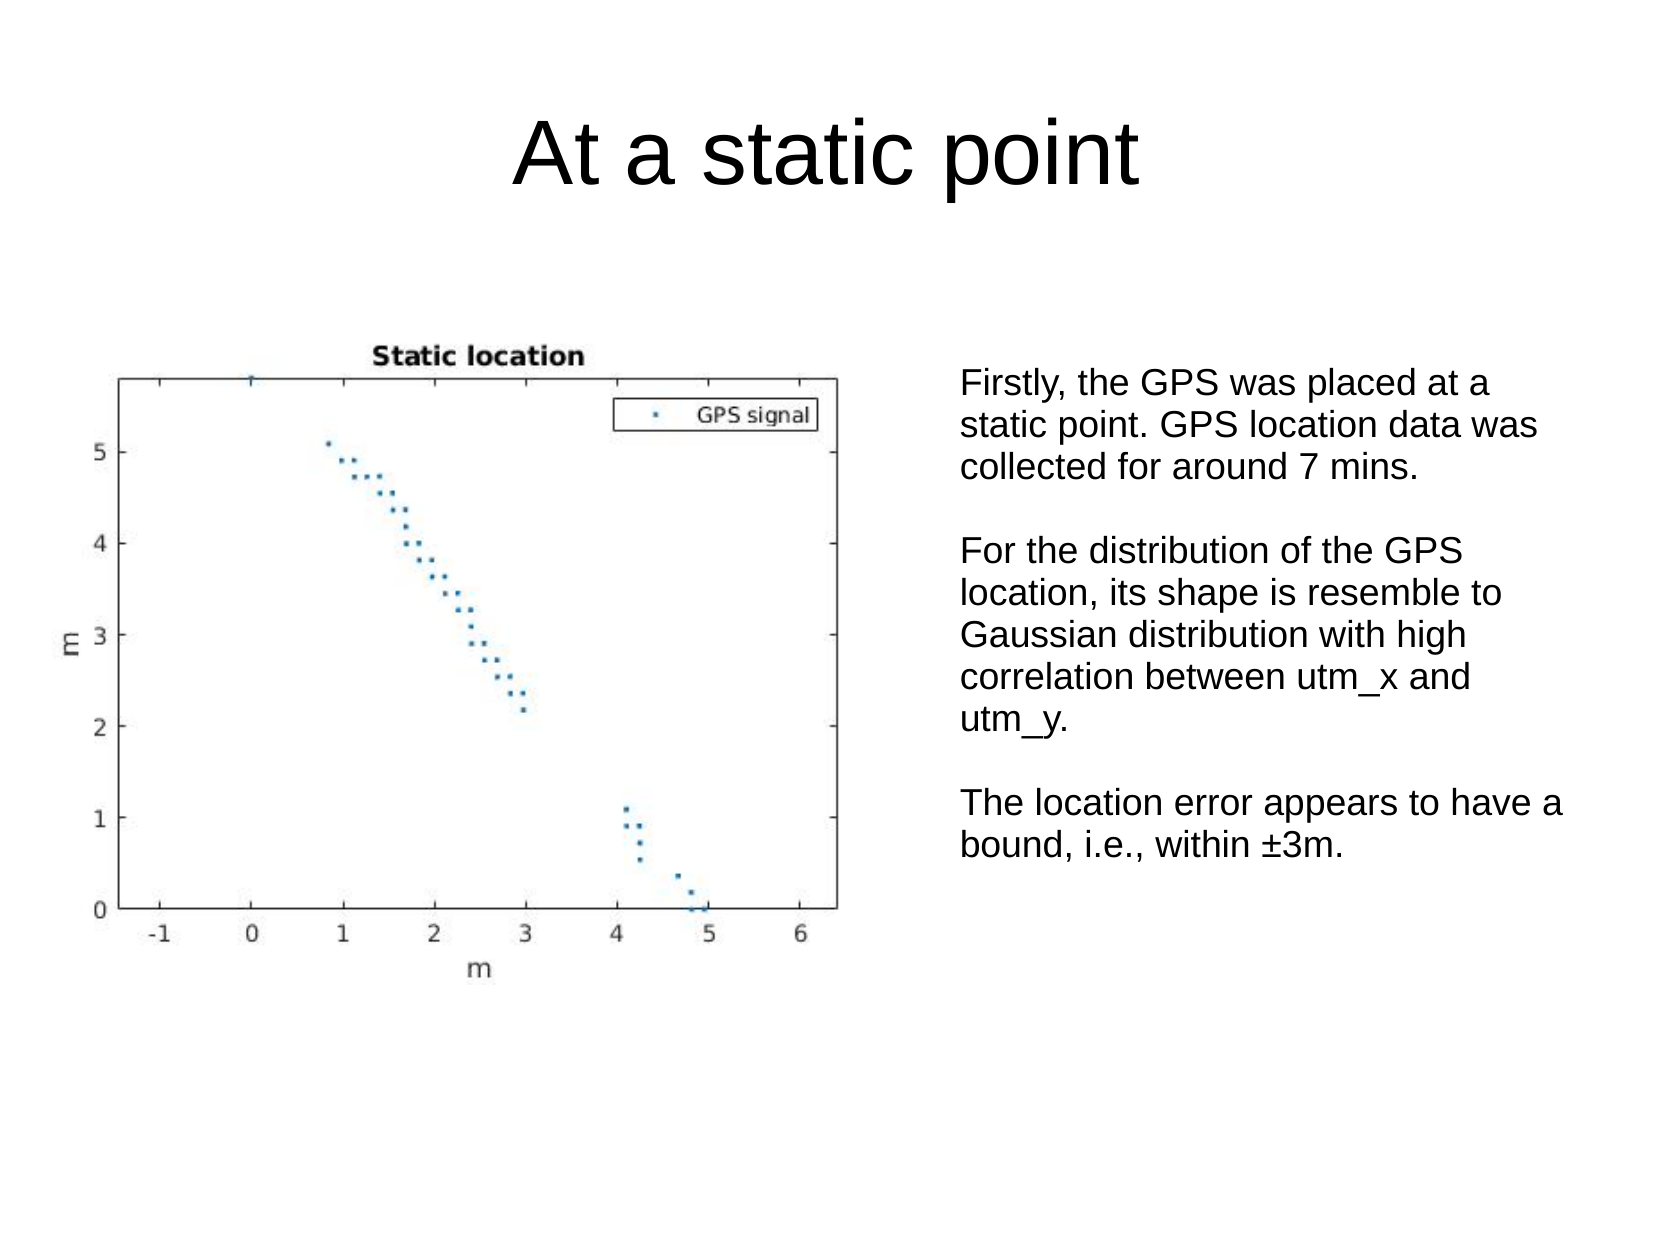

# At a static point
Firstly, the GPS was placed at a static point. GPS location data was collected for around 7 mins.
For the distribution of the GPS location, its shape is resemble to Gaussian distribution with high correlation between utm_x and utm_y.
The location error appears to have a bound, i.e., within ±3m.